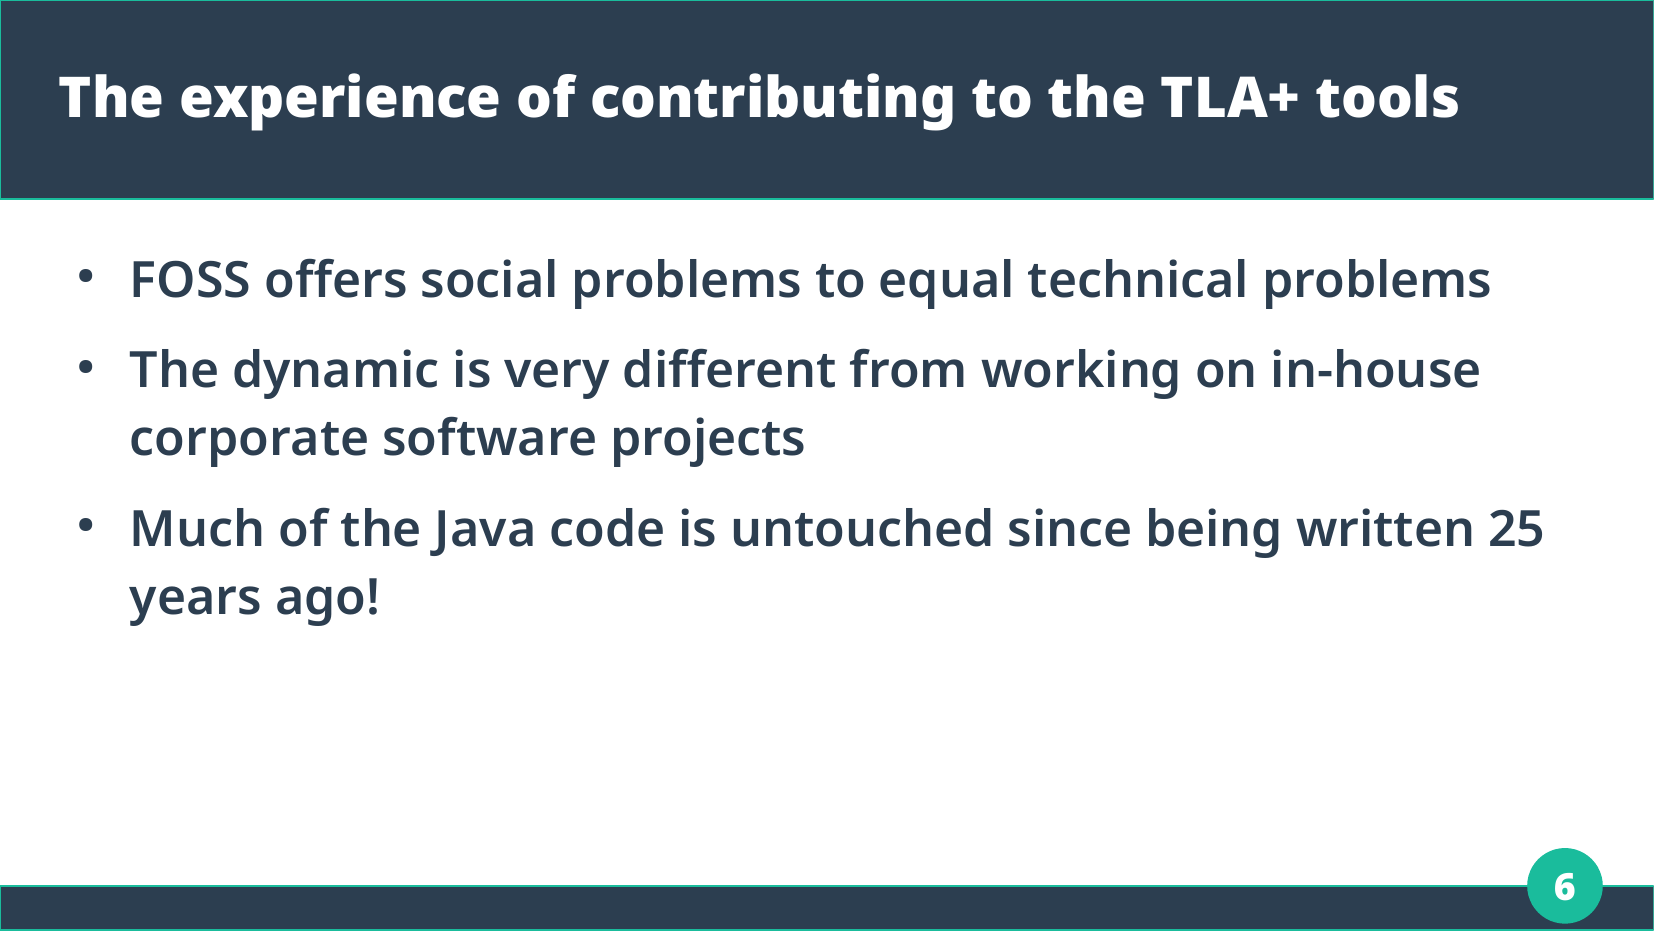

# The experience of contributing to the TLA+ tools
FOSS offers social problems to equal technical problems
The dynamic is very different from working on in-house corporate software projects
Much of the Java code is untouched since being written 25 years ago!
6